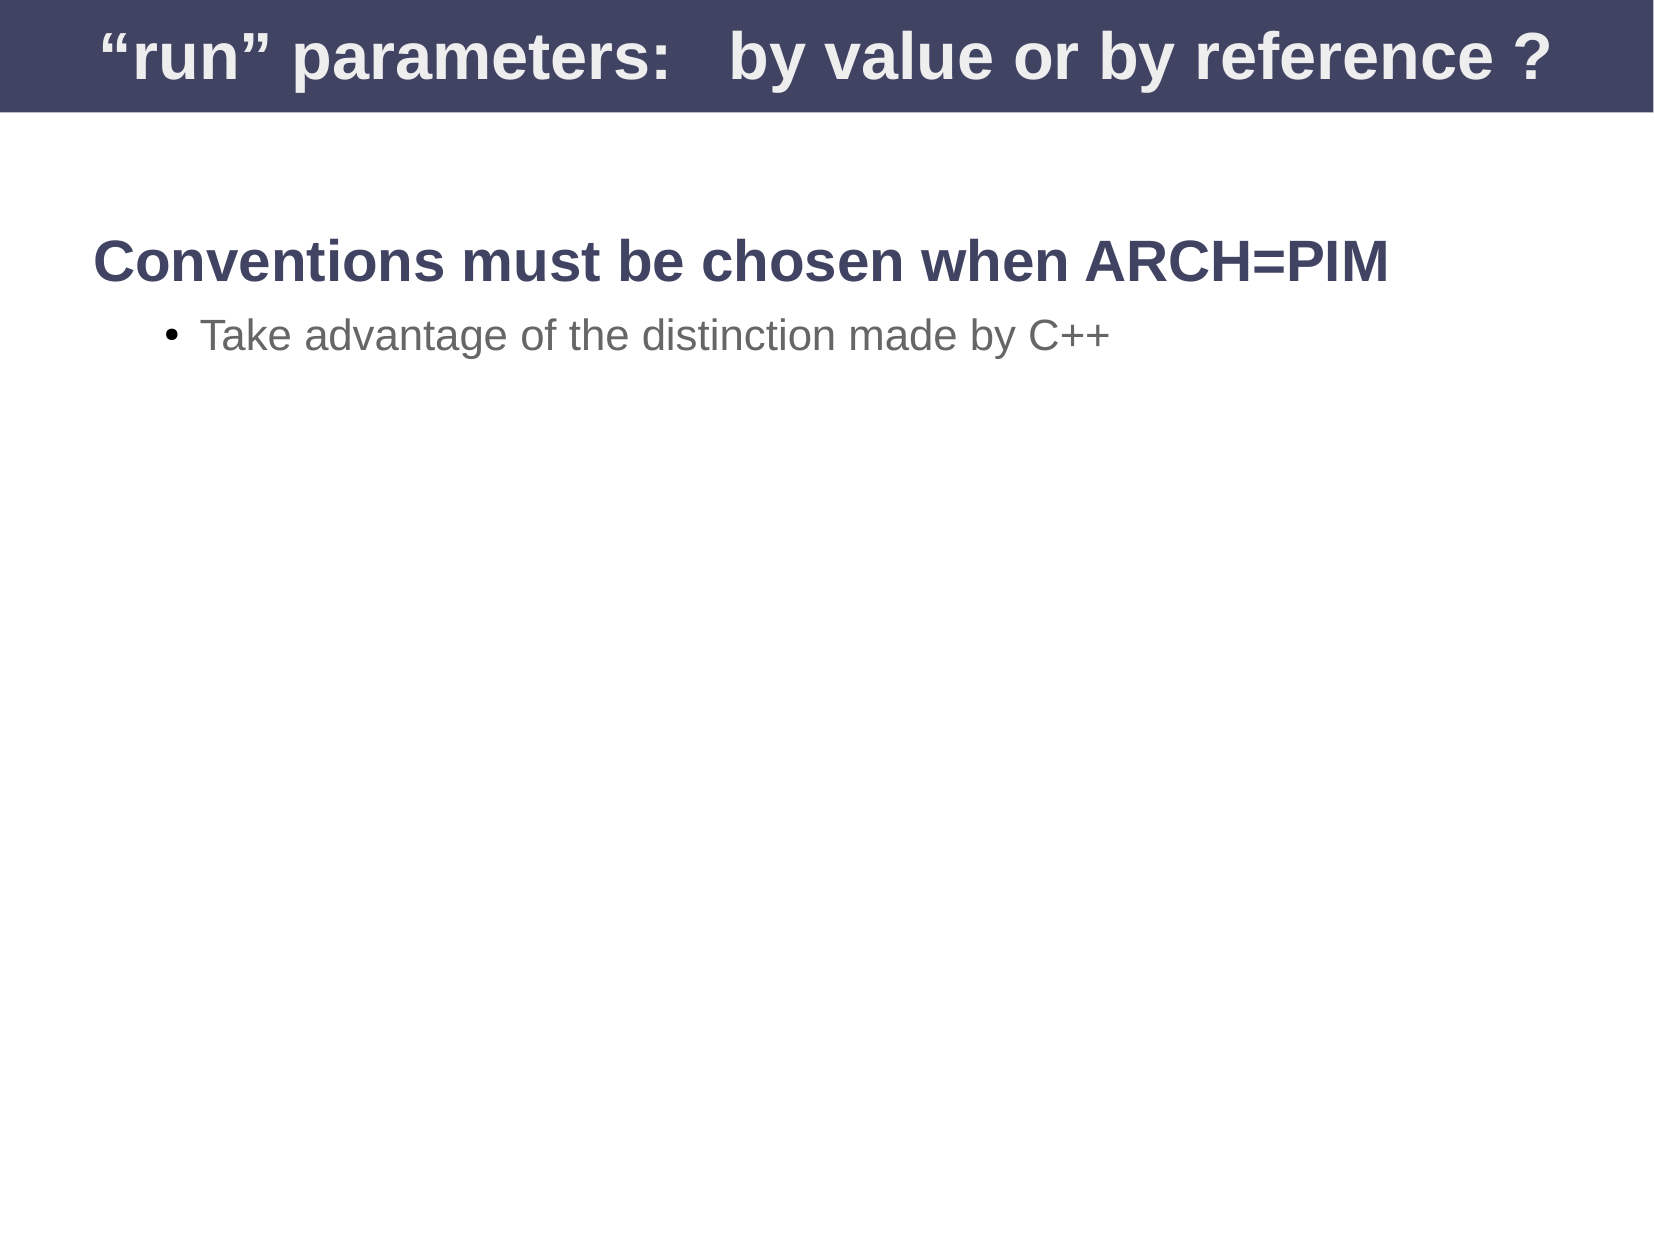

“run” parameters: by value or by reference ?
Conventions must be chosen when ARCH=PIM
Take advantage of the distinction made by C++